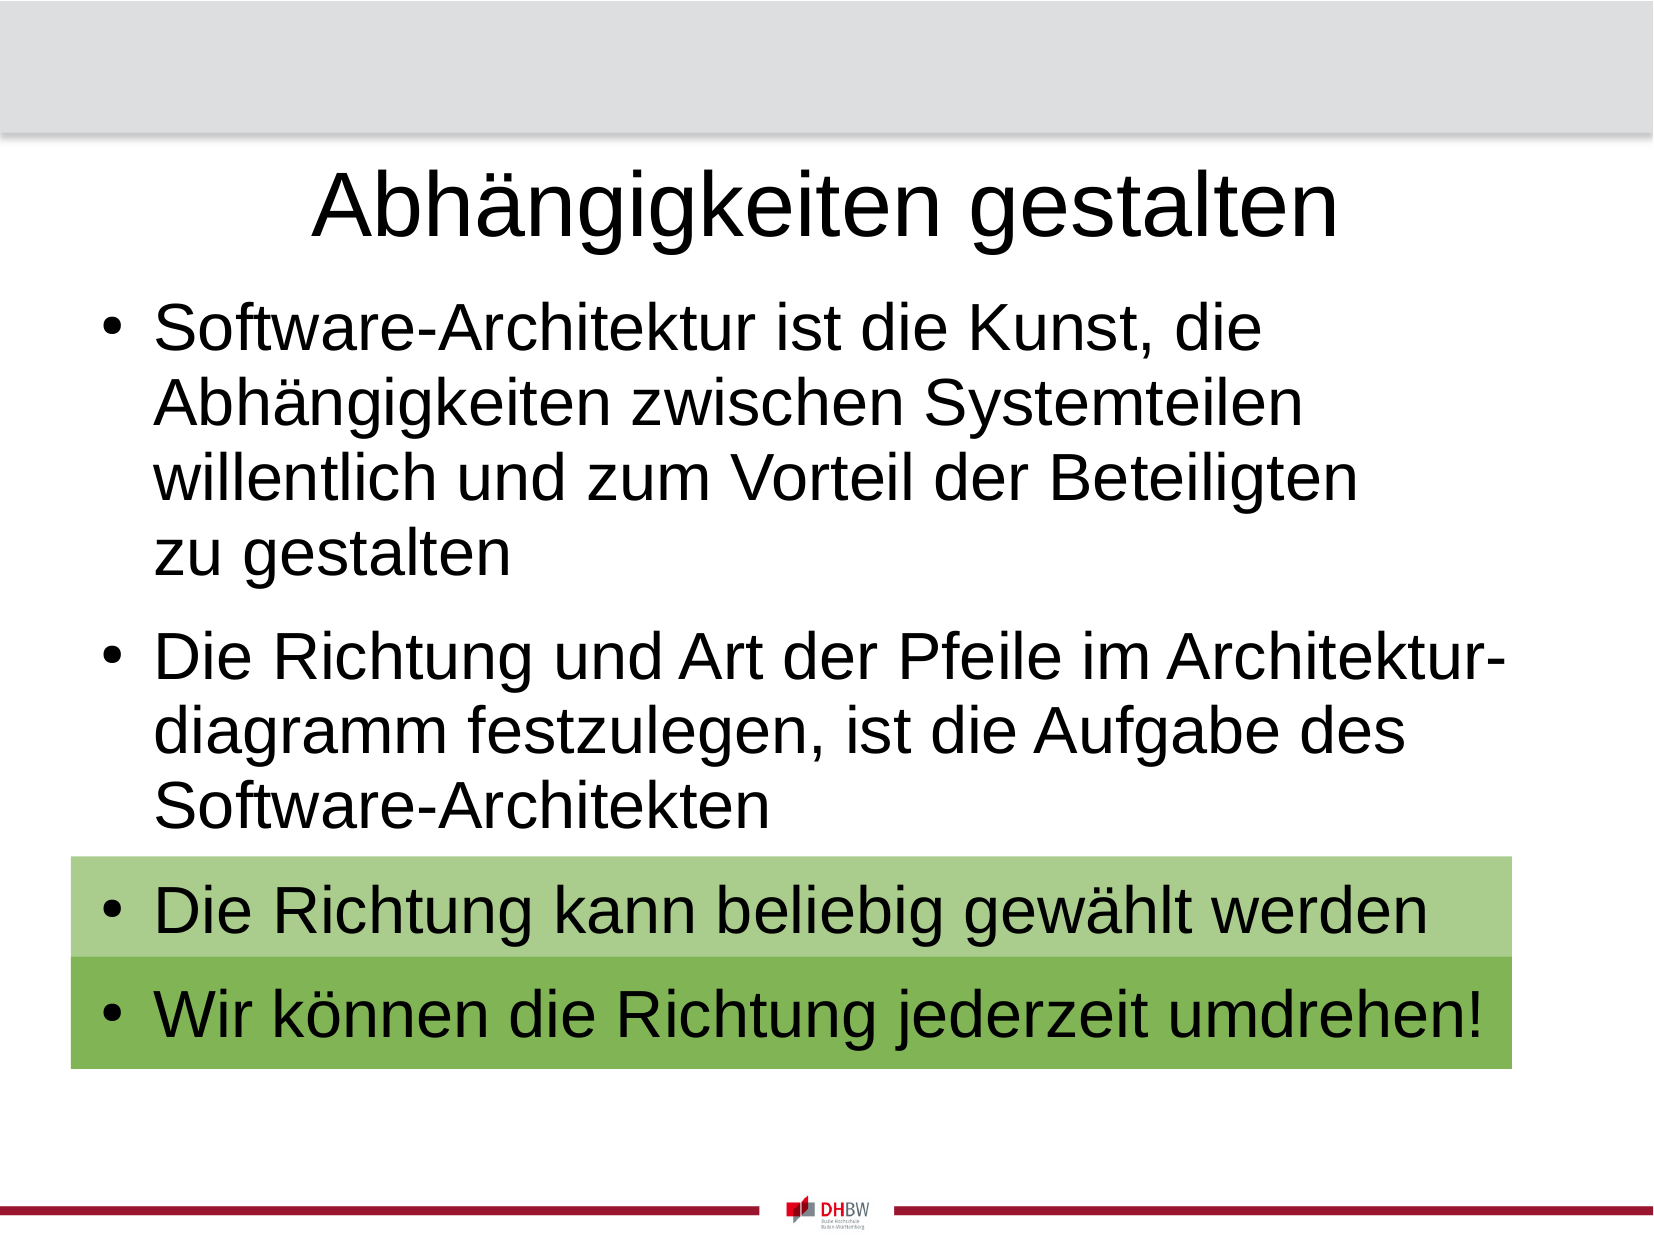

Abhängigkeiten gestalten
# Software-Architektur ist die Kunst, die Abhängigkeiten zwischen Systemteilen willentlich und zum Vorteil der Beteiligten zu gestalten
Die Richtung und Art der Pfeile im Architektur-diagramm festzulegen, ist die Aufgabe des Software-Architekten
Die Richtung kann beliebig gewählt werden
Wir können die Richtung jederzeit umdrehen!